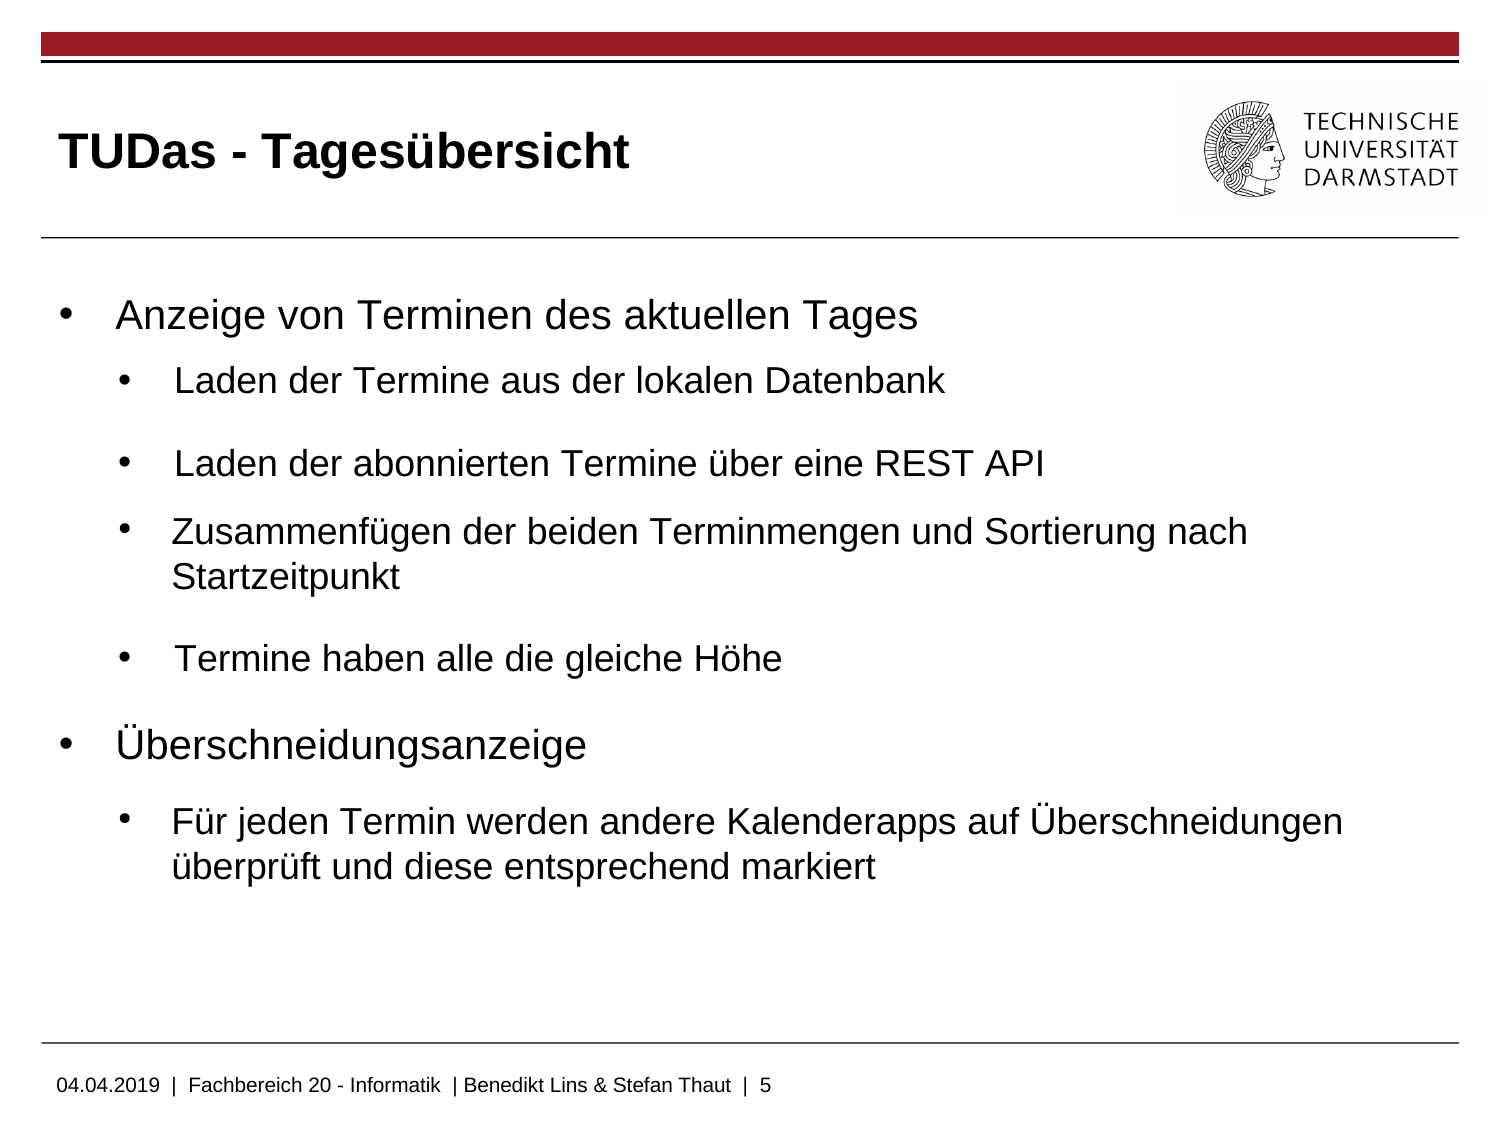

# TUDas - Tagesübersicht
Anzeige von Terminen des aktuellen Tages
Laden der Termine aus der lokalen Datenbank
Laden der abonnierten Termine über eine REST API
Zusammenfügen der beiden Terminmengen und Sortierung nach Startzeitpunkt
Termine haben alle die gleiche Höhe
Überschneidungsanzeige
Für jeden Termin werden andere Kalenderapps auf Überschneidungen überprüft und diese entsprechend markiert